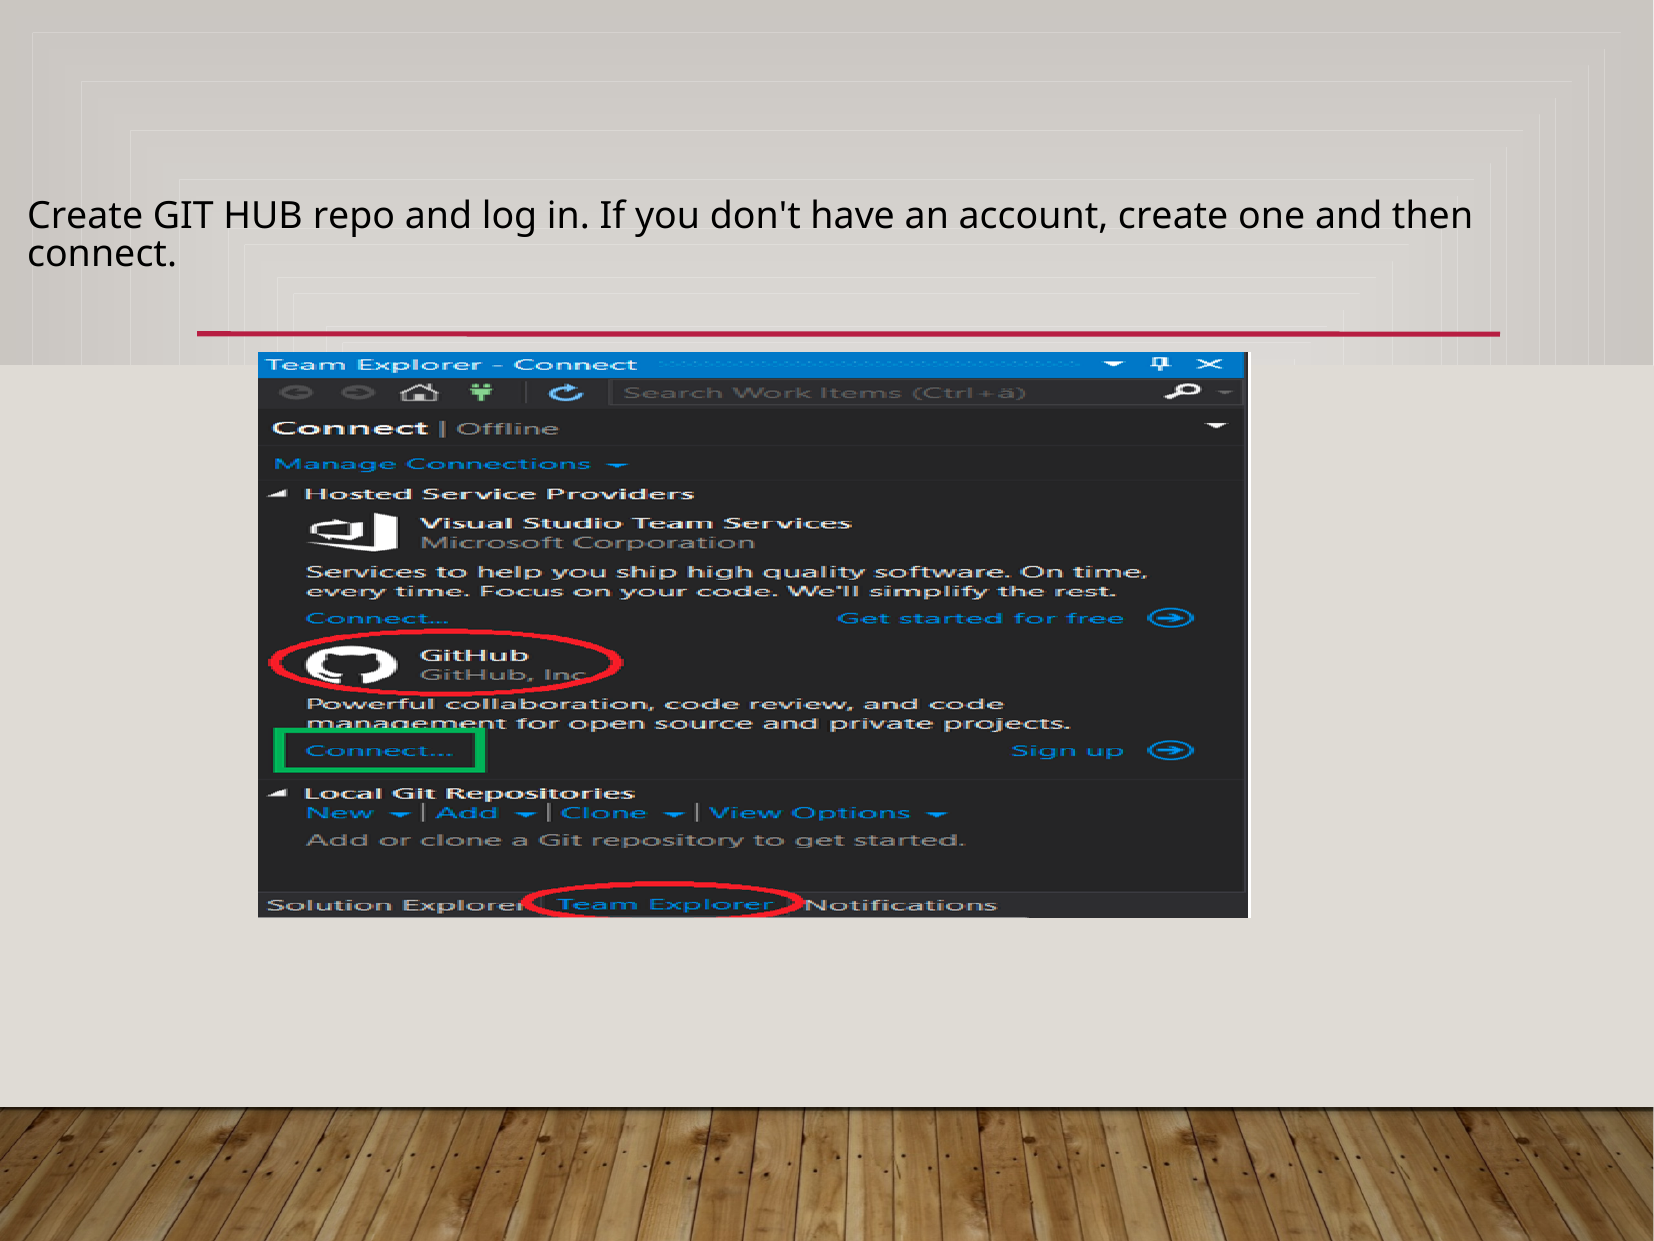

#
Create GIT HUB repo and log in. If you don't have an account, create one and then connect.